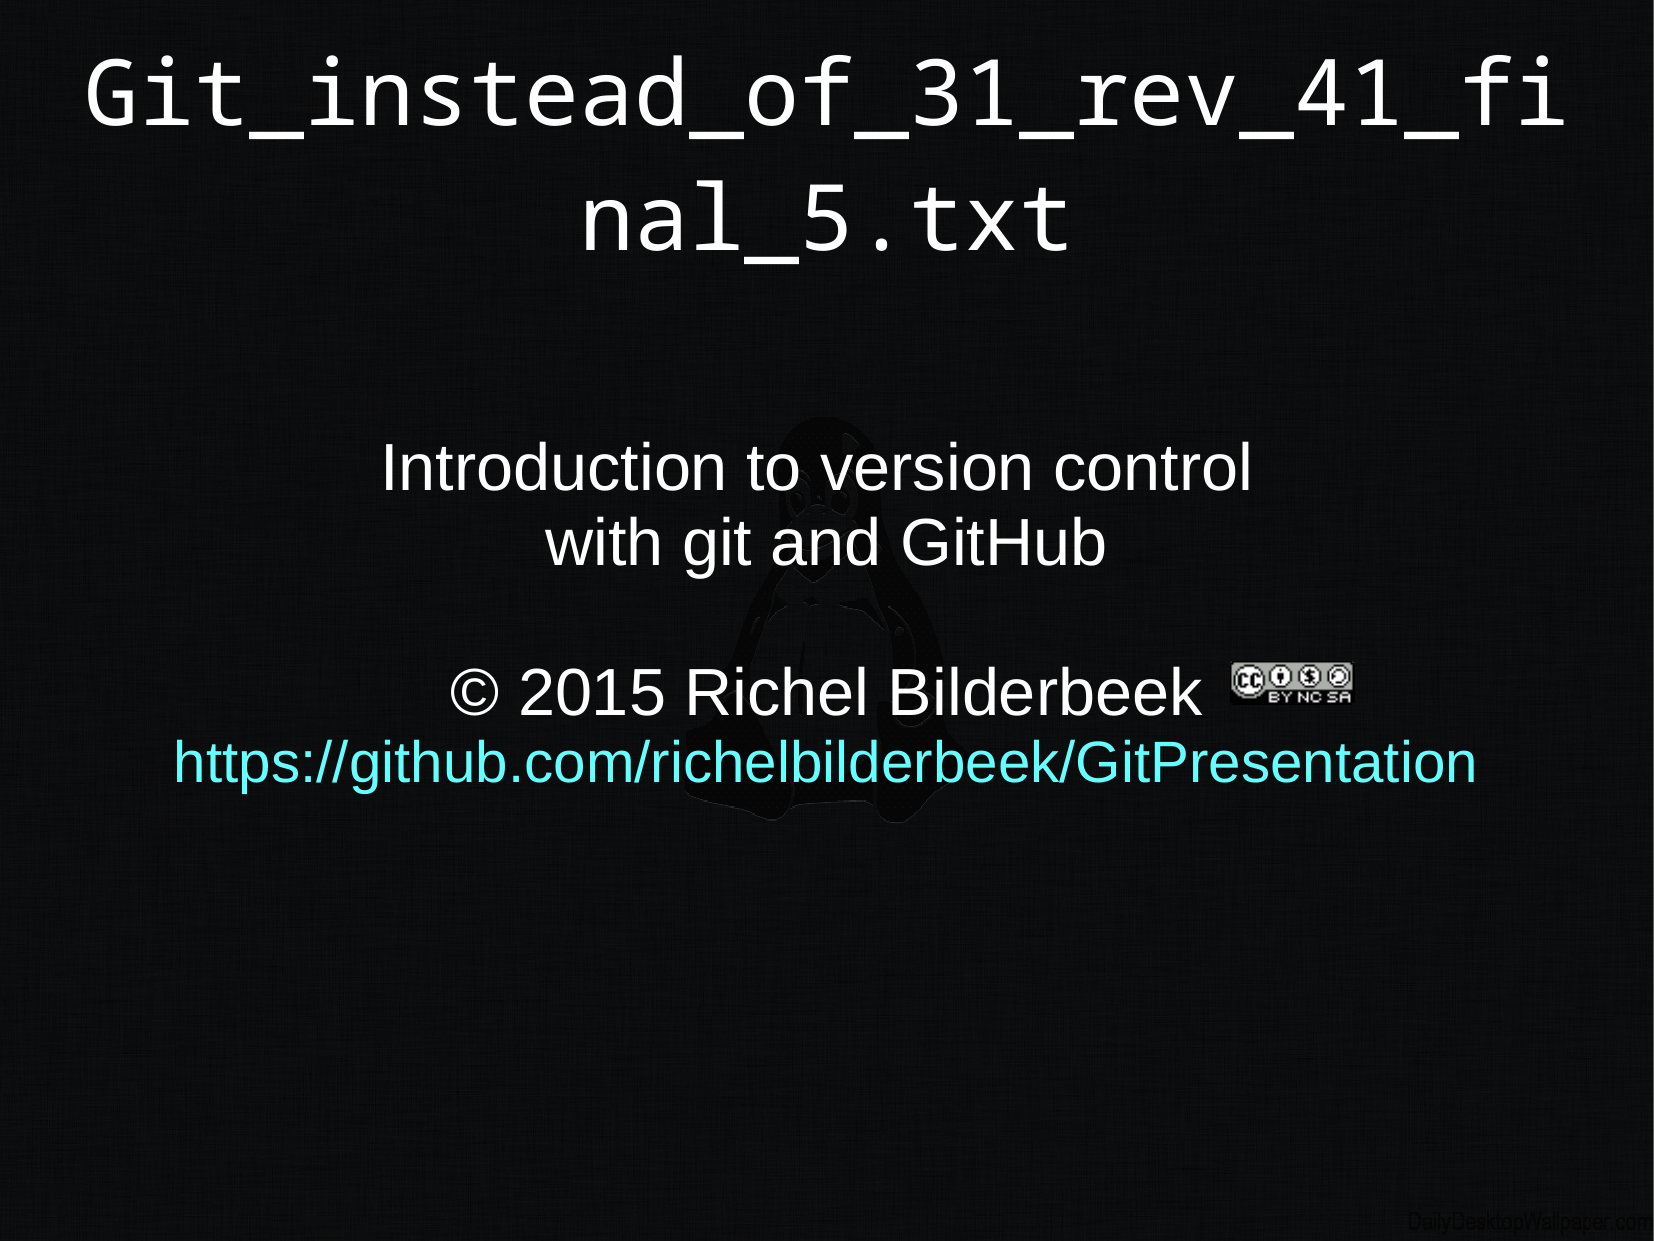

# Git_instead_of_31_rev_41_final_5.txt
Introduction to version control
with git and GitHub
© 2015 Richel Bilderbeek
https://github.com/richelbilderbeek/GitPresentation